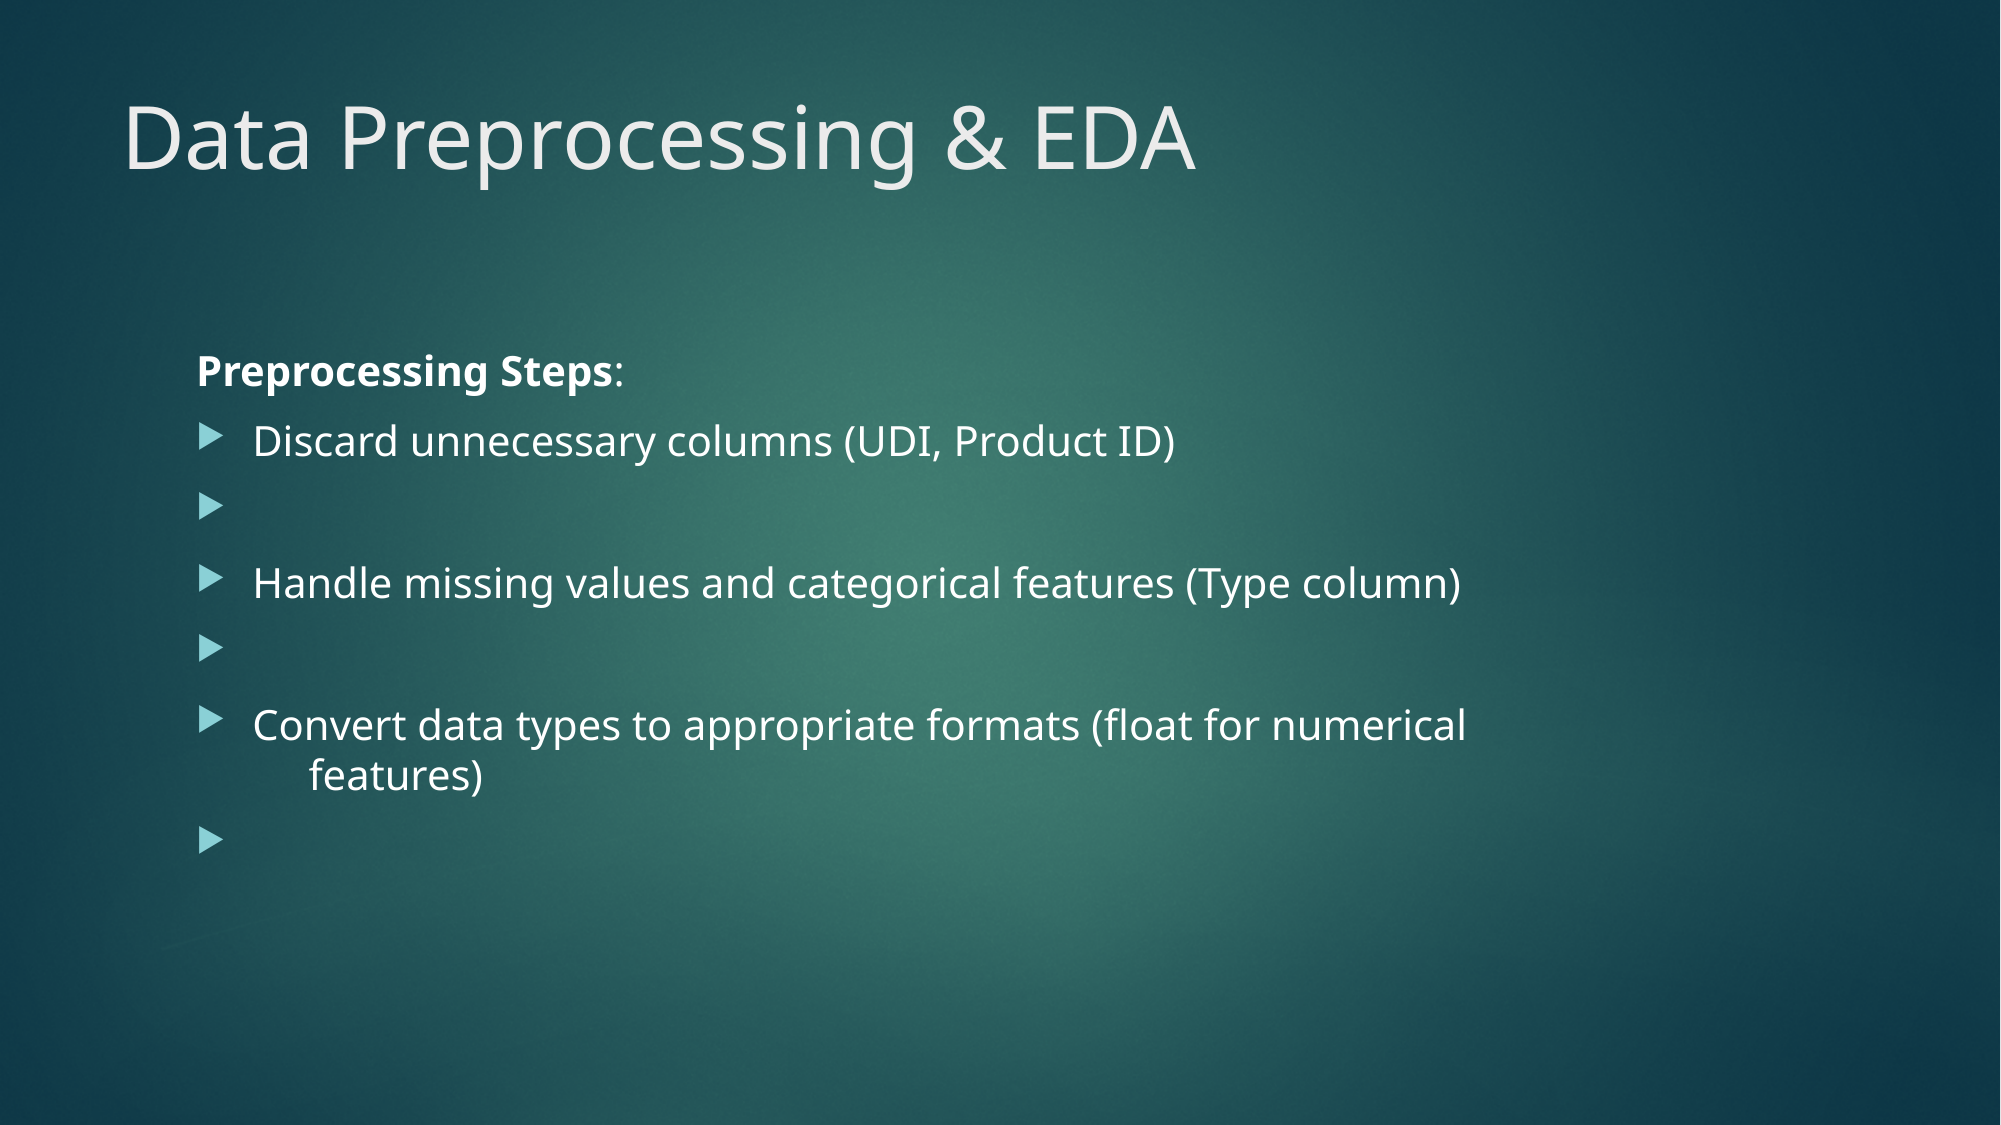

# Data Preprocessing & EDA
Preprocessing Steps:
Discard unnecessary columns (UDI, Product ID)
Handle missing values and categorical features (Type column)
Convert data types to appropriate formats (float for numerical features)